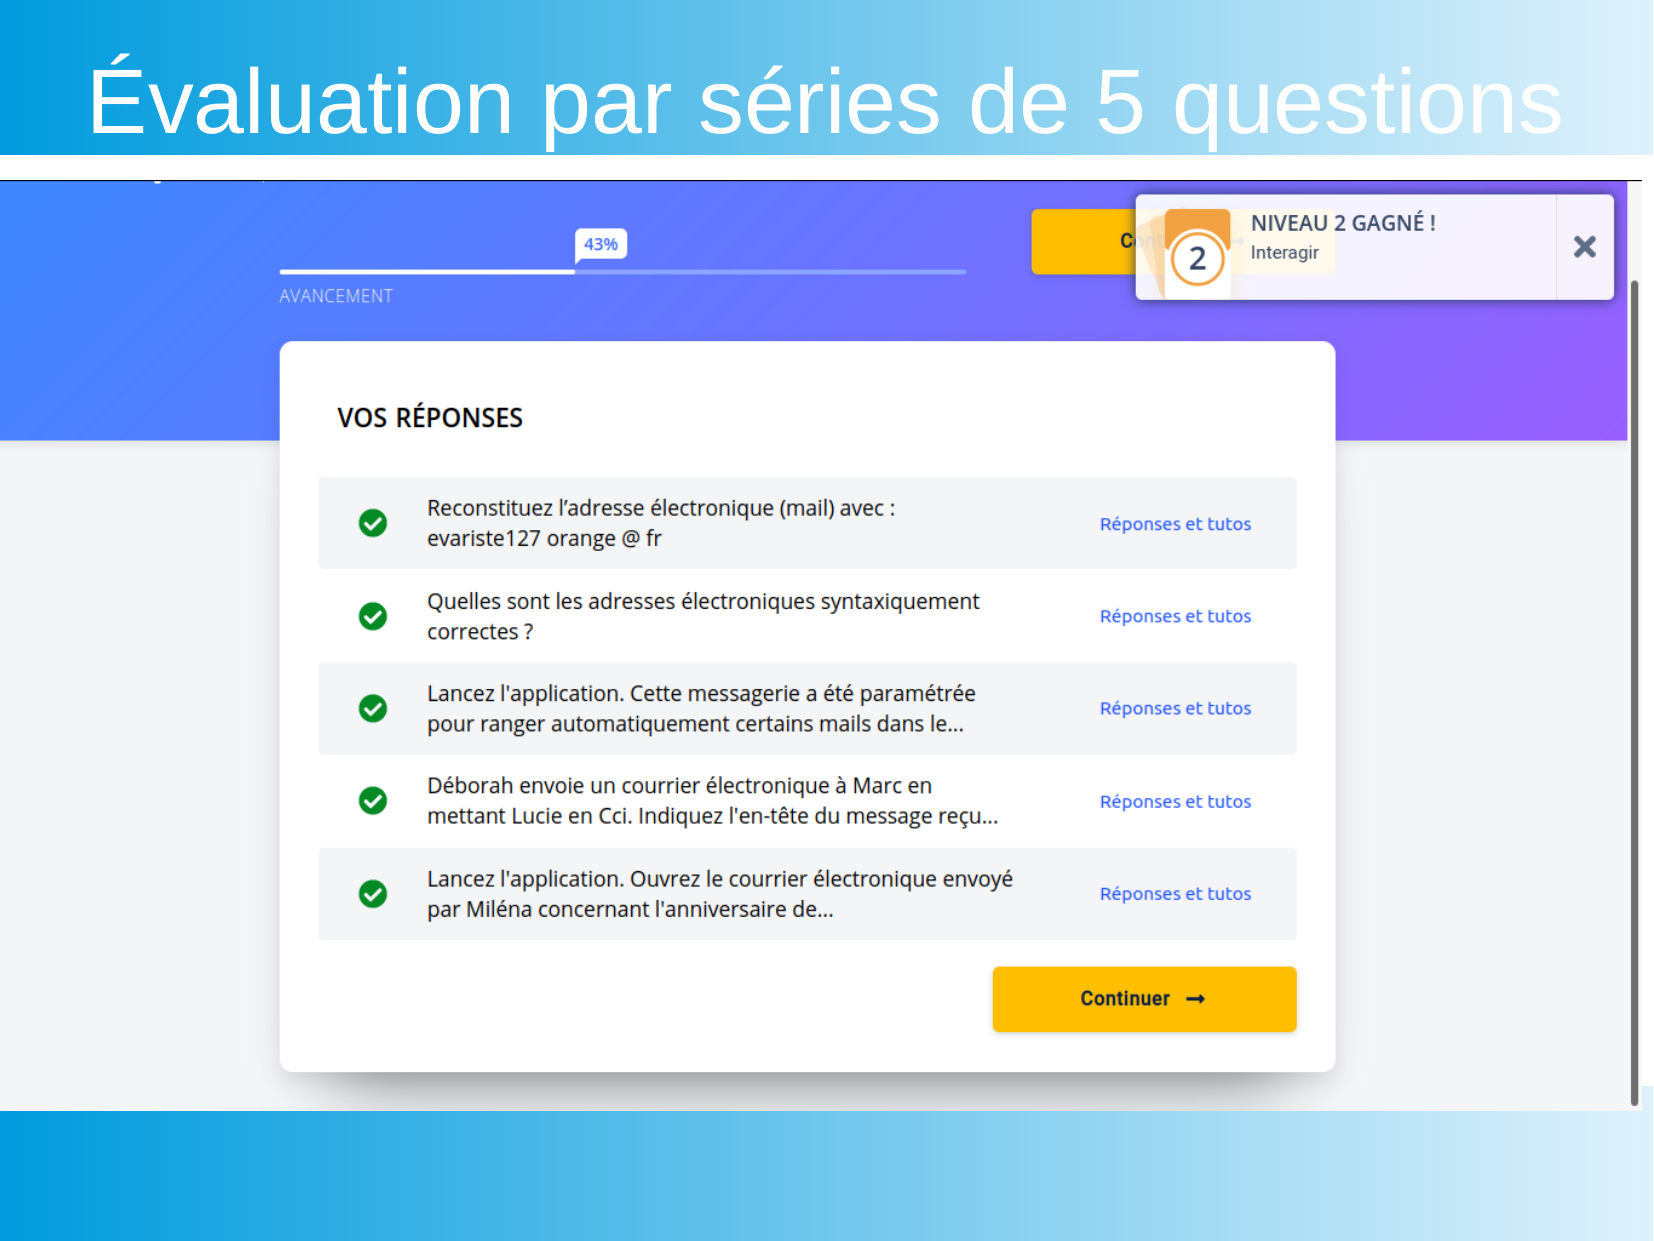

# Évaluation par séries de 5 questions